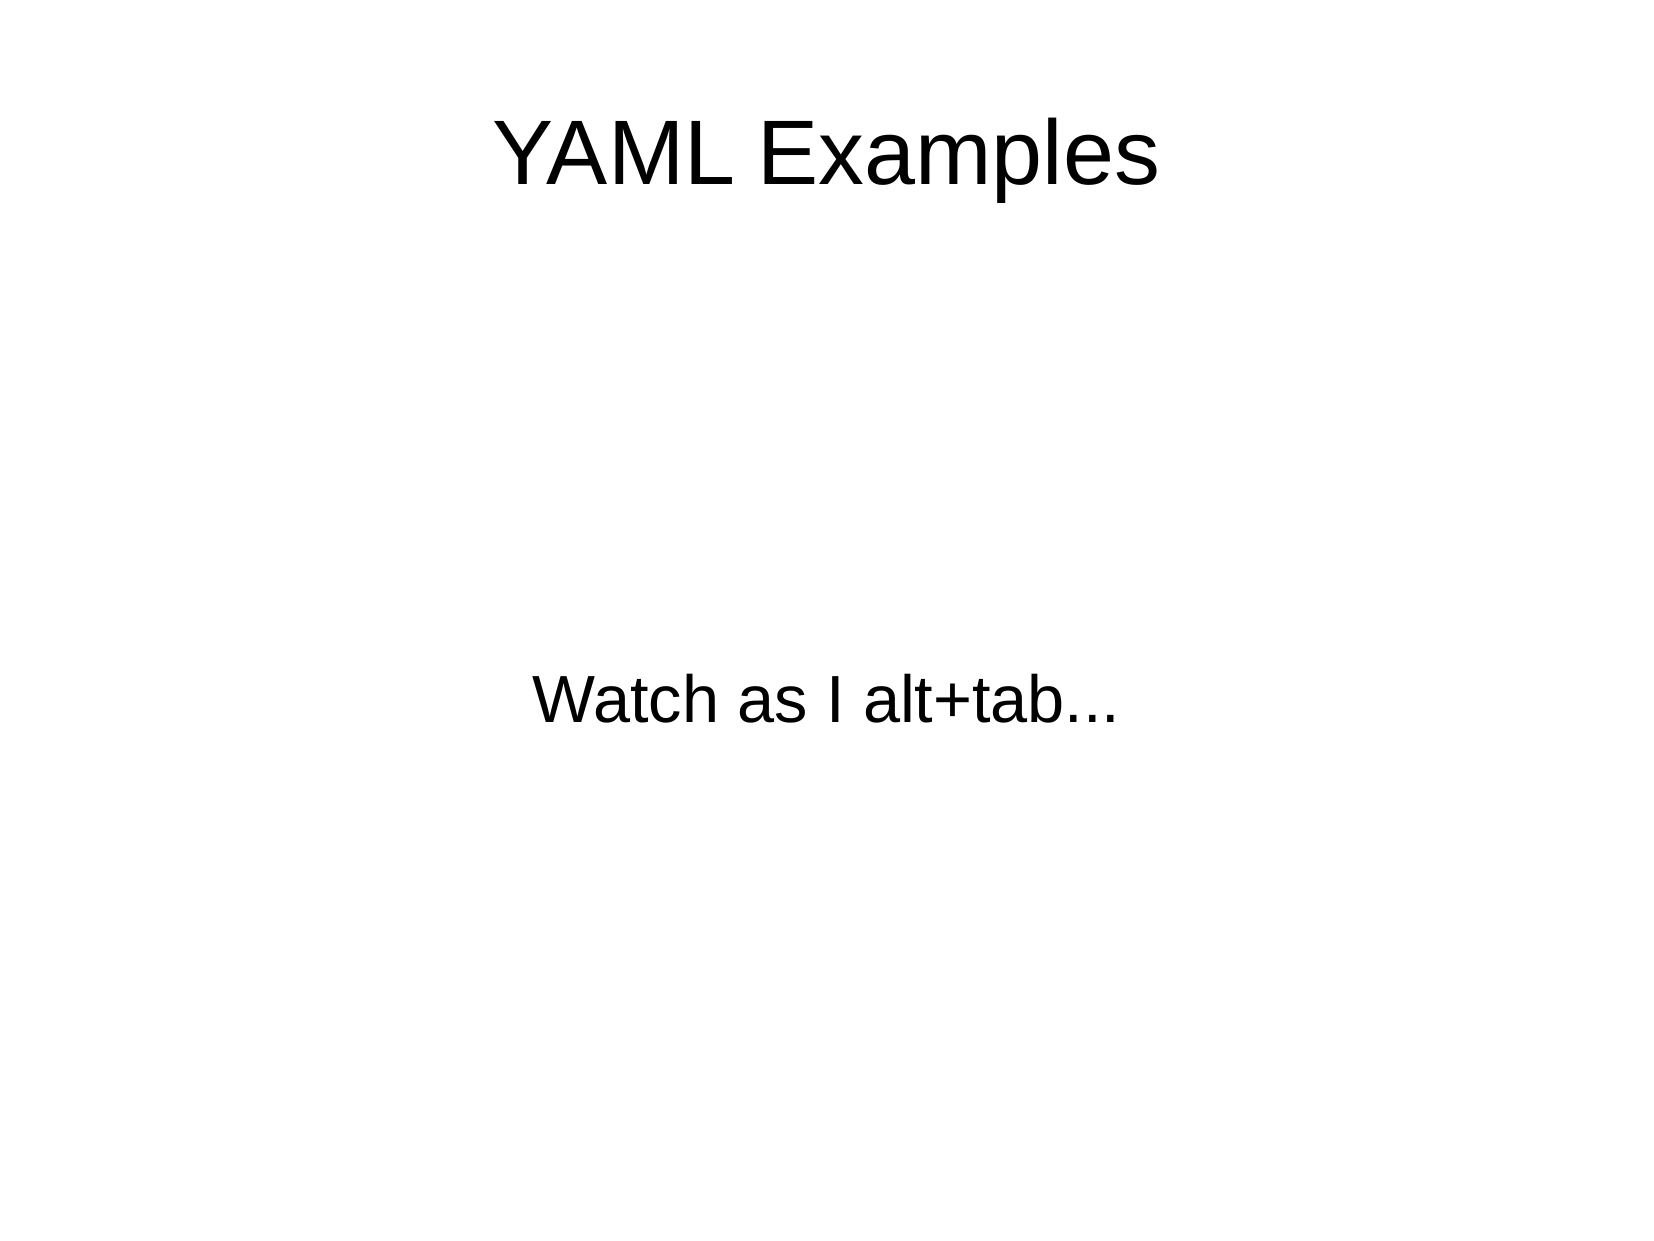

# YAML Examples
Watch as I alt+tab...